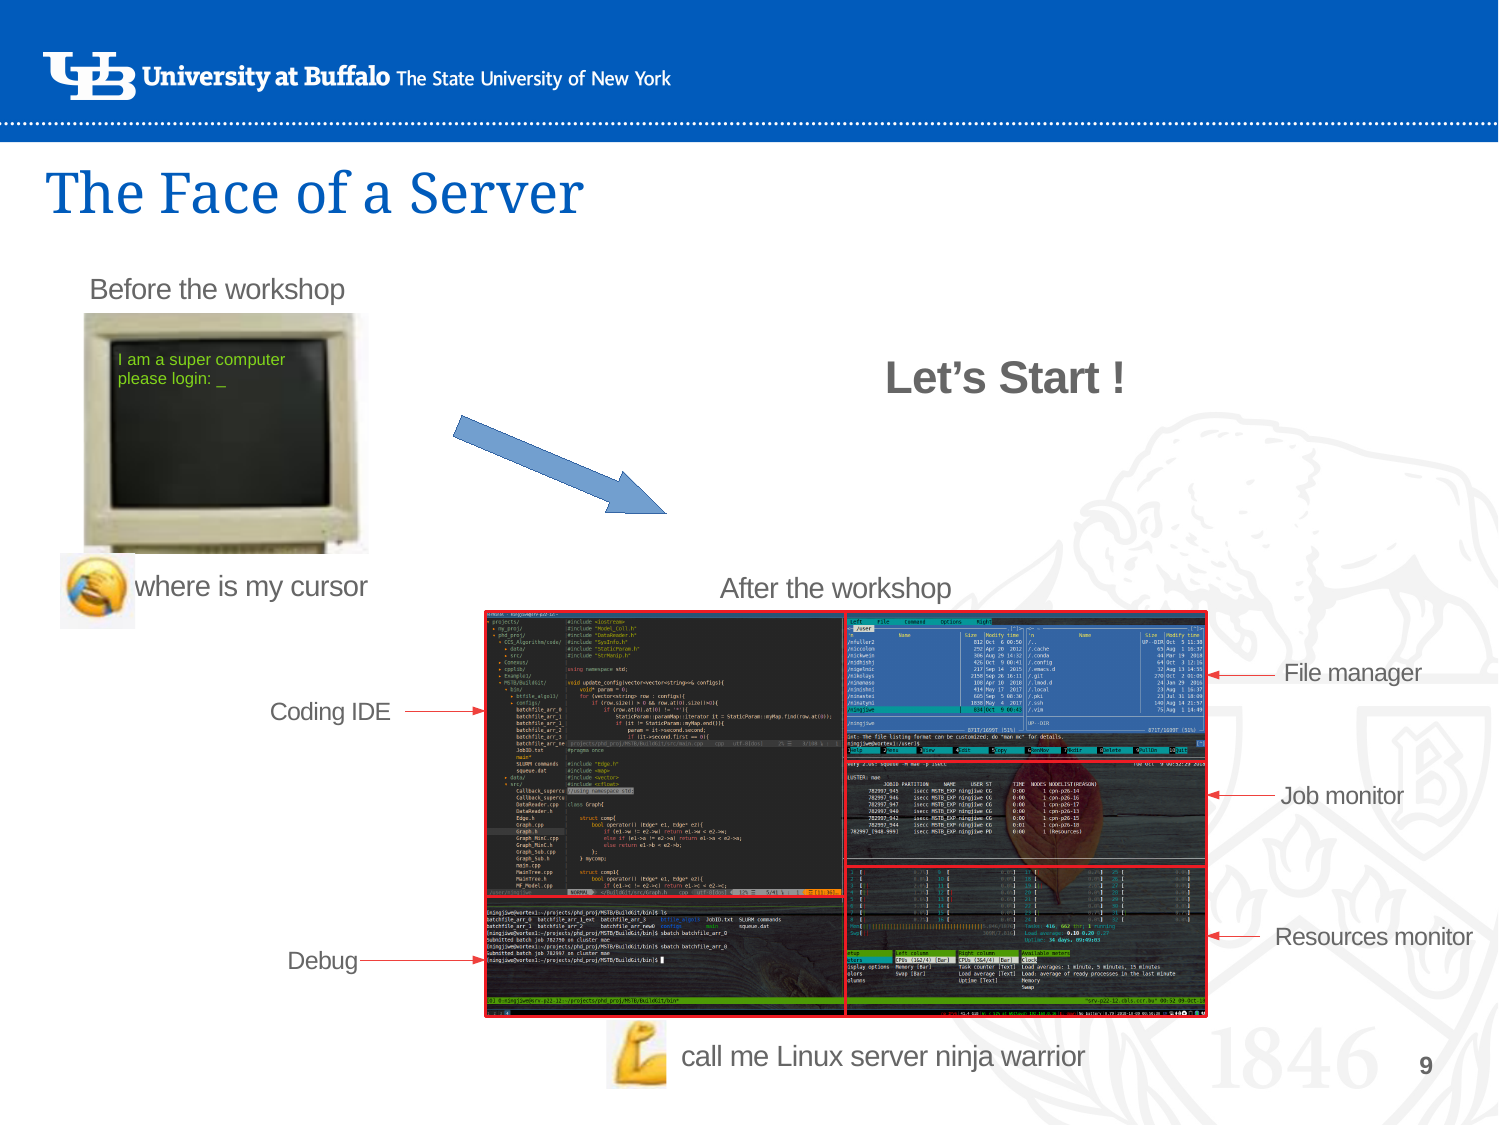

# The Face of a Server
Before the workshop
I am a super computer please login: _
Let’s Start !
where is my cursor
After the workshop
File manager
Coding IDE
Job monitor
Resources monitor
Debug
call me Linux server ninja warrior